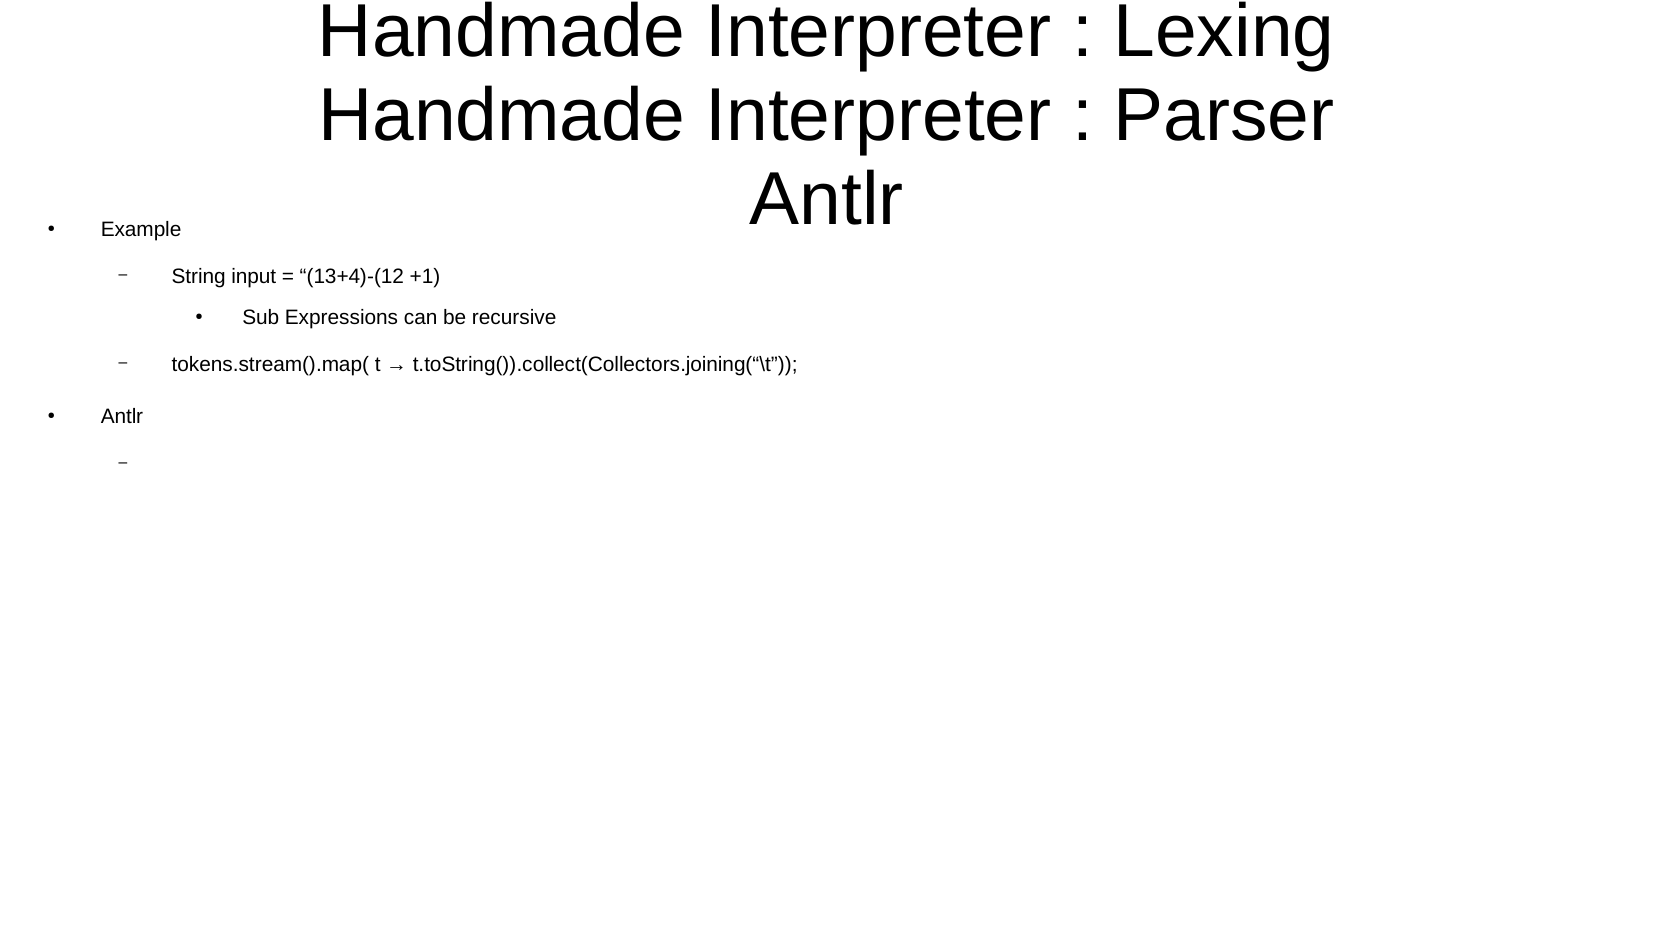

# Handmade Interpreter : Lexing Handmade Interpreter : Parser Antlr
Example
String input = “(13+4)-(12 +1)
Sub Expressions can be recursive
tokens.stream().map( t → t.toString()).collect(Collectors.joining(“\t”));
Antlr